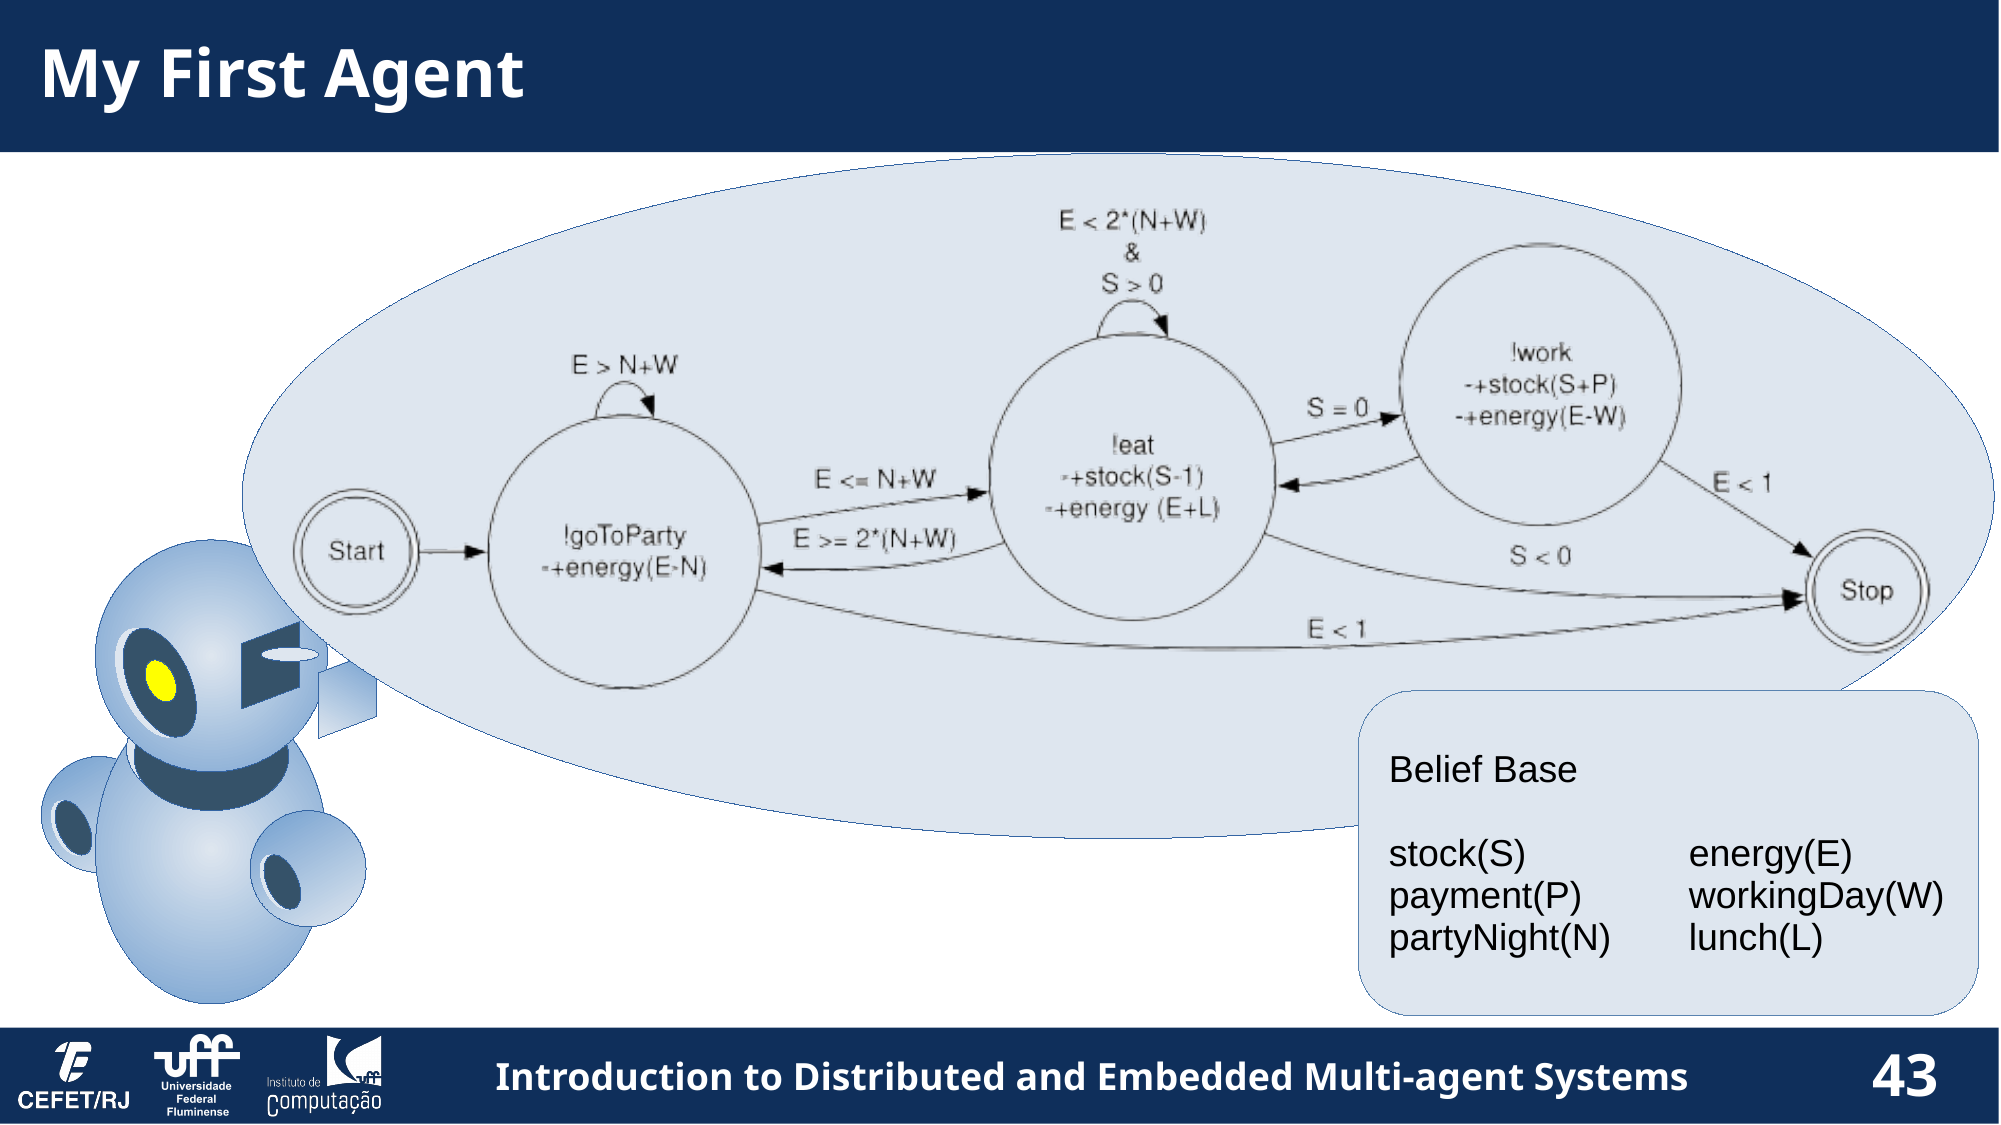

My First Agent
Belief Base
stock(S)		energy(E)
payment(P) 	workingDay(W)
partyNight(N) 	lunch(L)